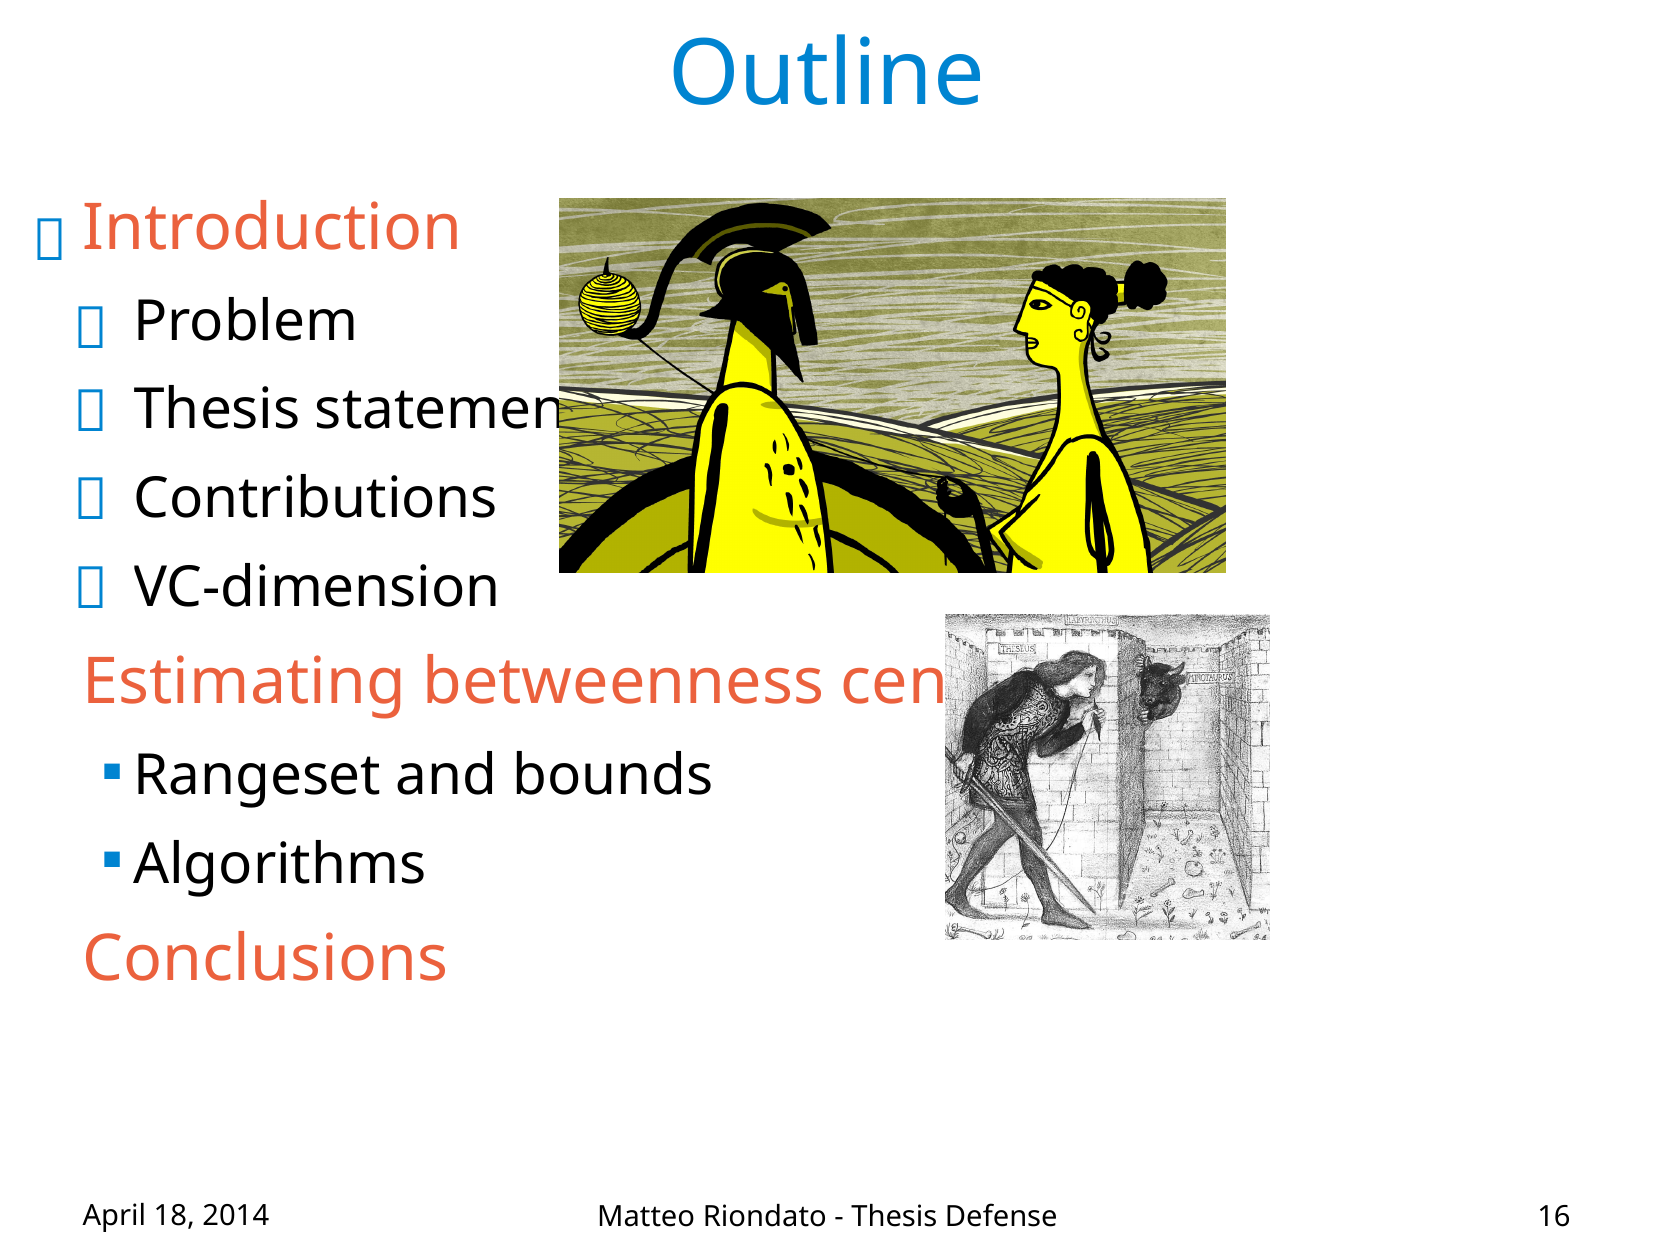

# Outline
Introduction
Problem
Thesis statement
Contributions
VC-dimension
Estimating betweenness centrality
Rangeset and bounds
Algorithms
Conclusions





April 18, 2014
Matteo Riondato - Thesis Defense
16